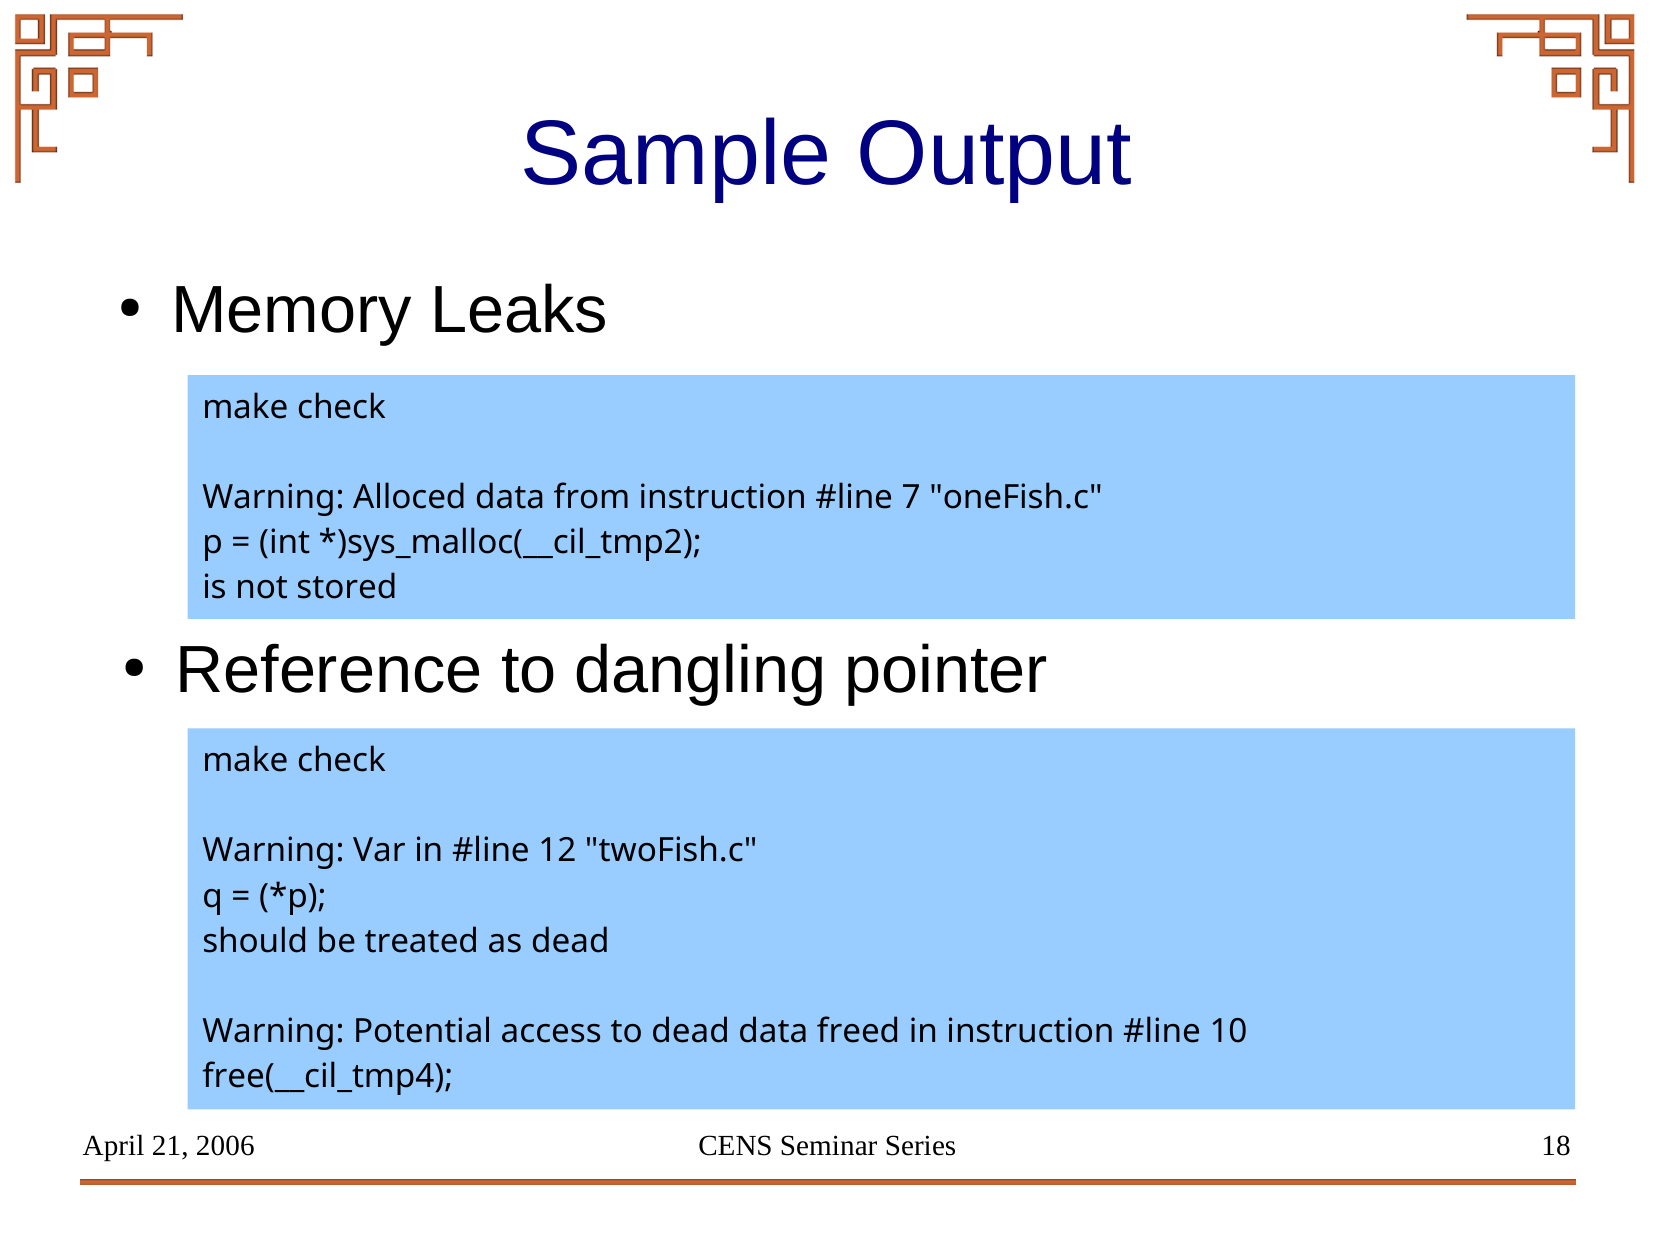

# Sample Output
Memory Leaks
make check
Warning: Alloced data from instruction #line 7 "oneFish.c"
p = (int *)sys_malloc(__cil_tmp2);
is not stored
Reference to dangling pointer
make check
Warning: Var in #line 12 "twoFish.c"
q = (*p);
should be treated as dead
Warning: Potential access to dead data freed in instruction #line 10
free(__cil_tmp4);
April 21, 2006
CENS Seminar Series
18